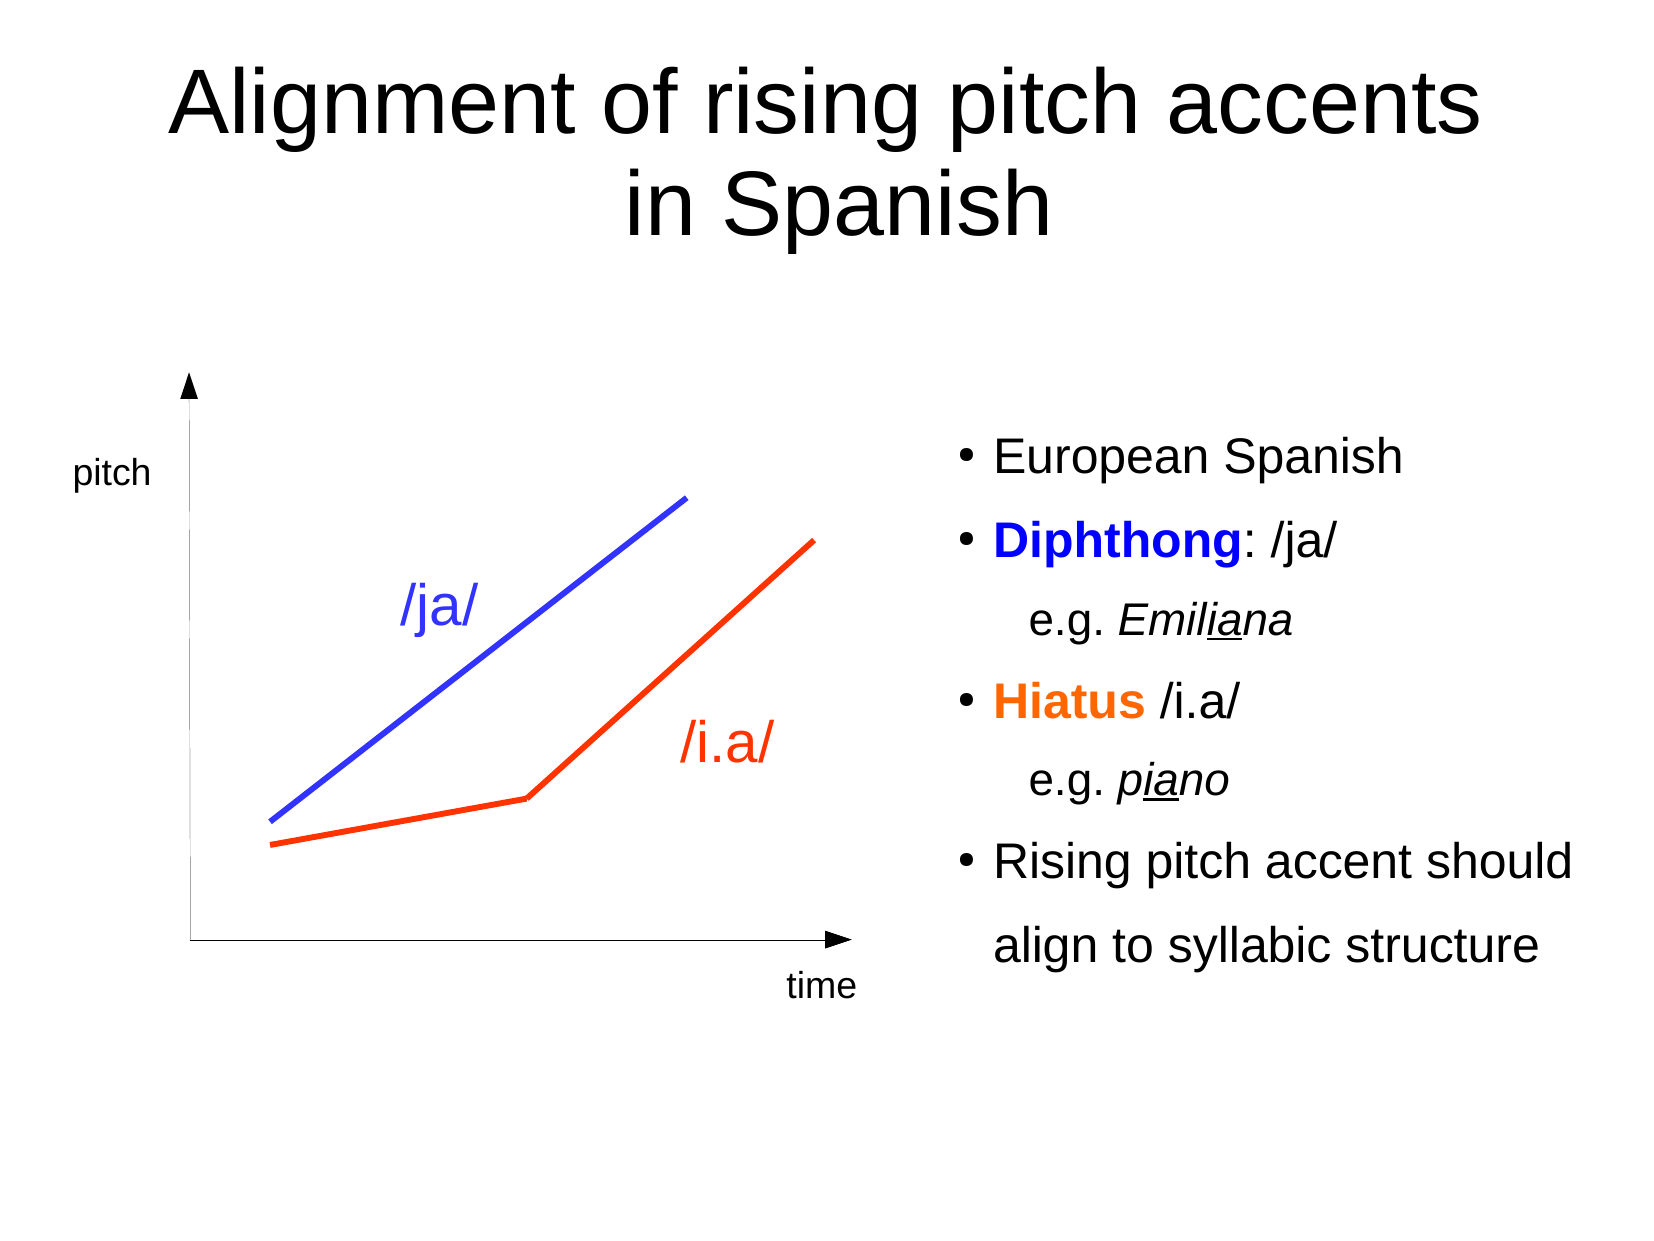

# Alignment of rising pitch accents in Spanish
European Spanish
Diphthong: /ja/
e.g. Emiliana
Hiatus /i.a/
e.g. piano
Rising pitch accent should
align to syllabic structure
pitch
/ja/
/i.a/
time